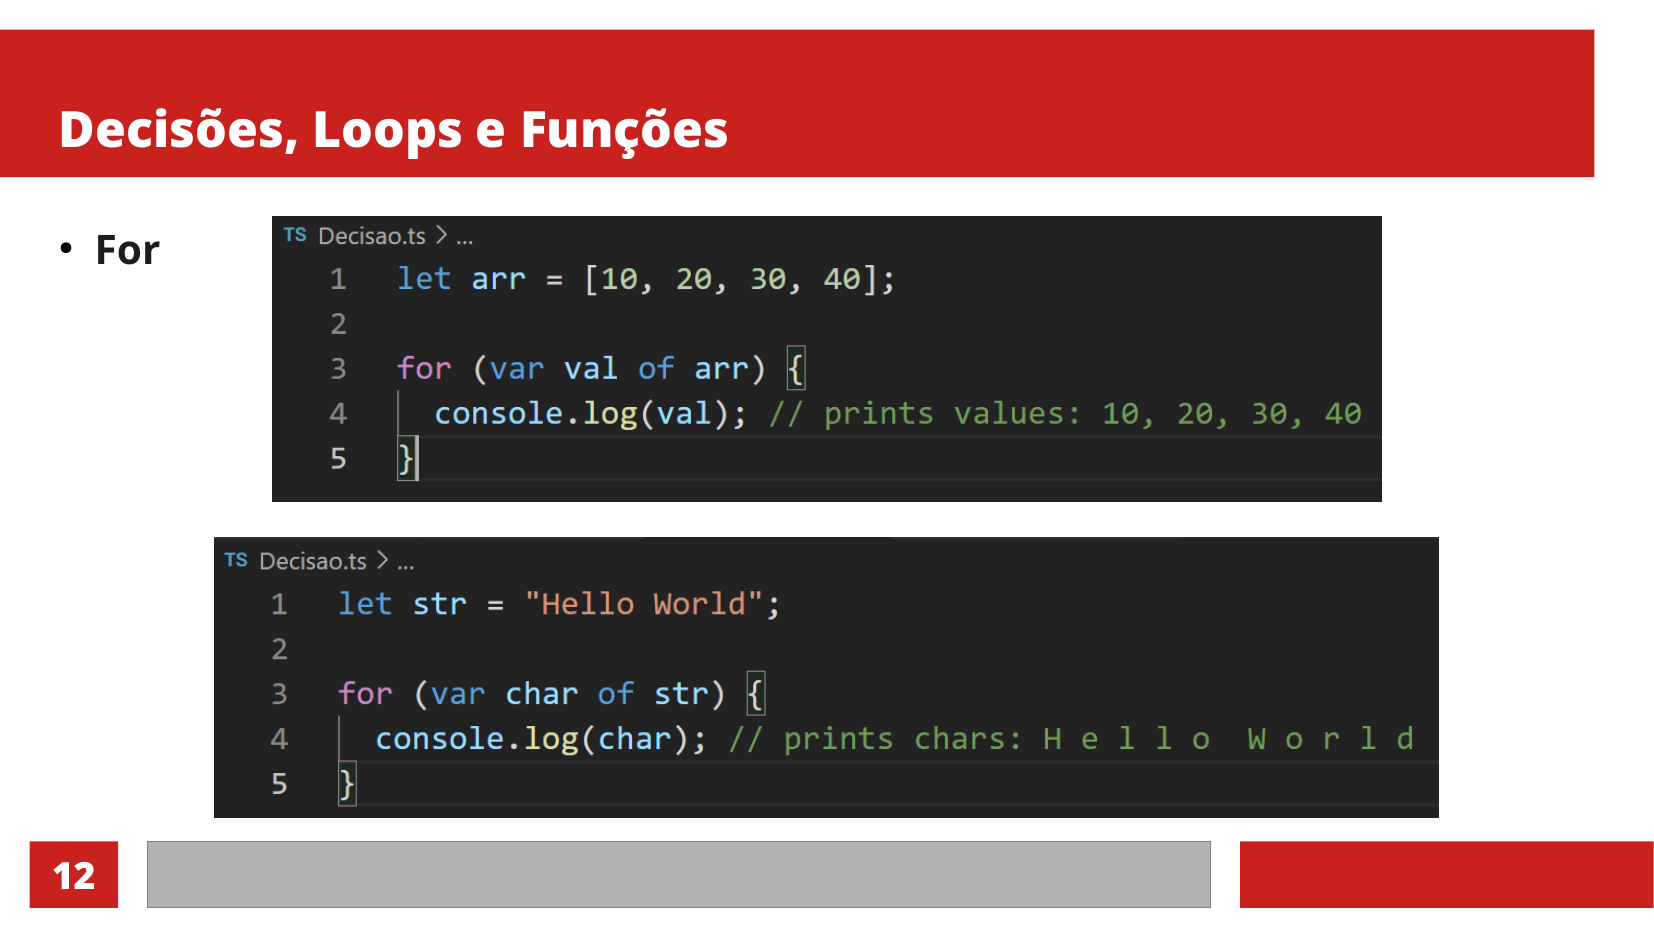

# Decisões, Loops e Funções
For
12